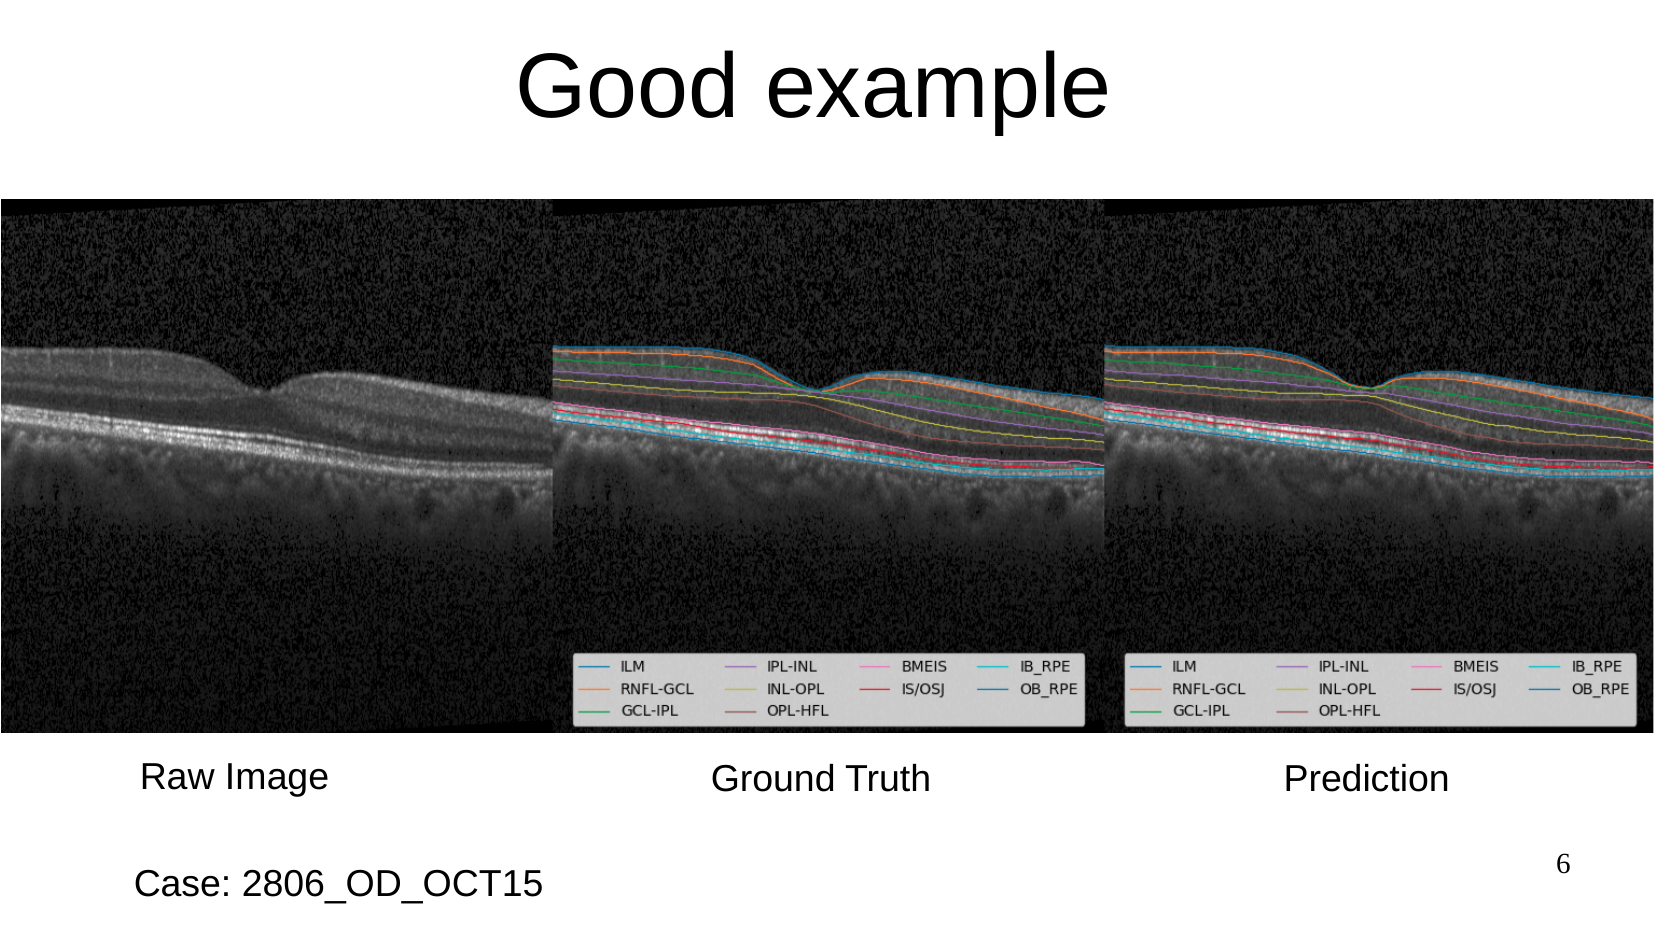

# Good example
Raw Image
Ground Truth
Prediction
6
Case: 2806_OD_OCT15